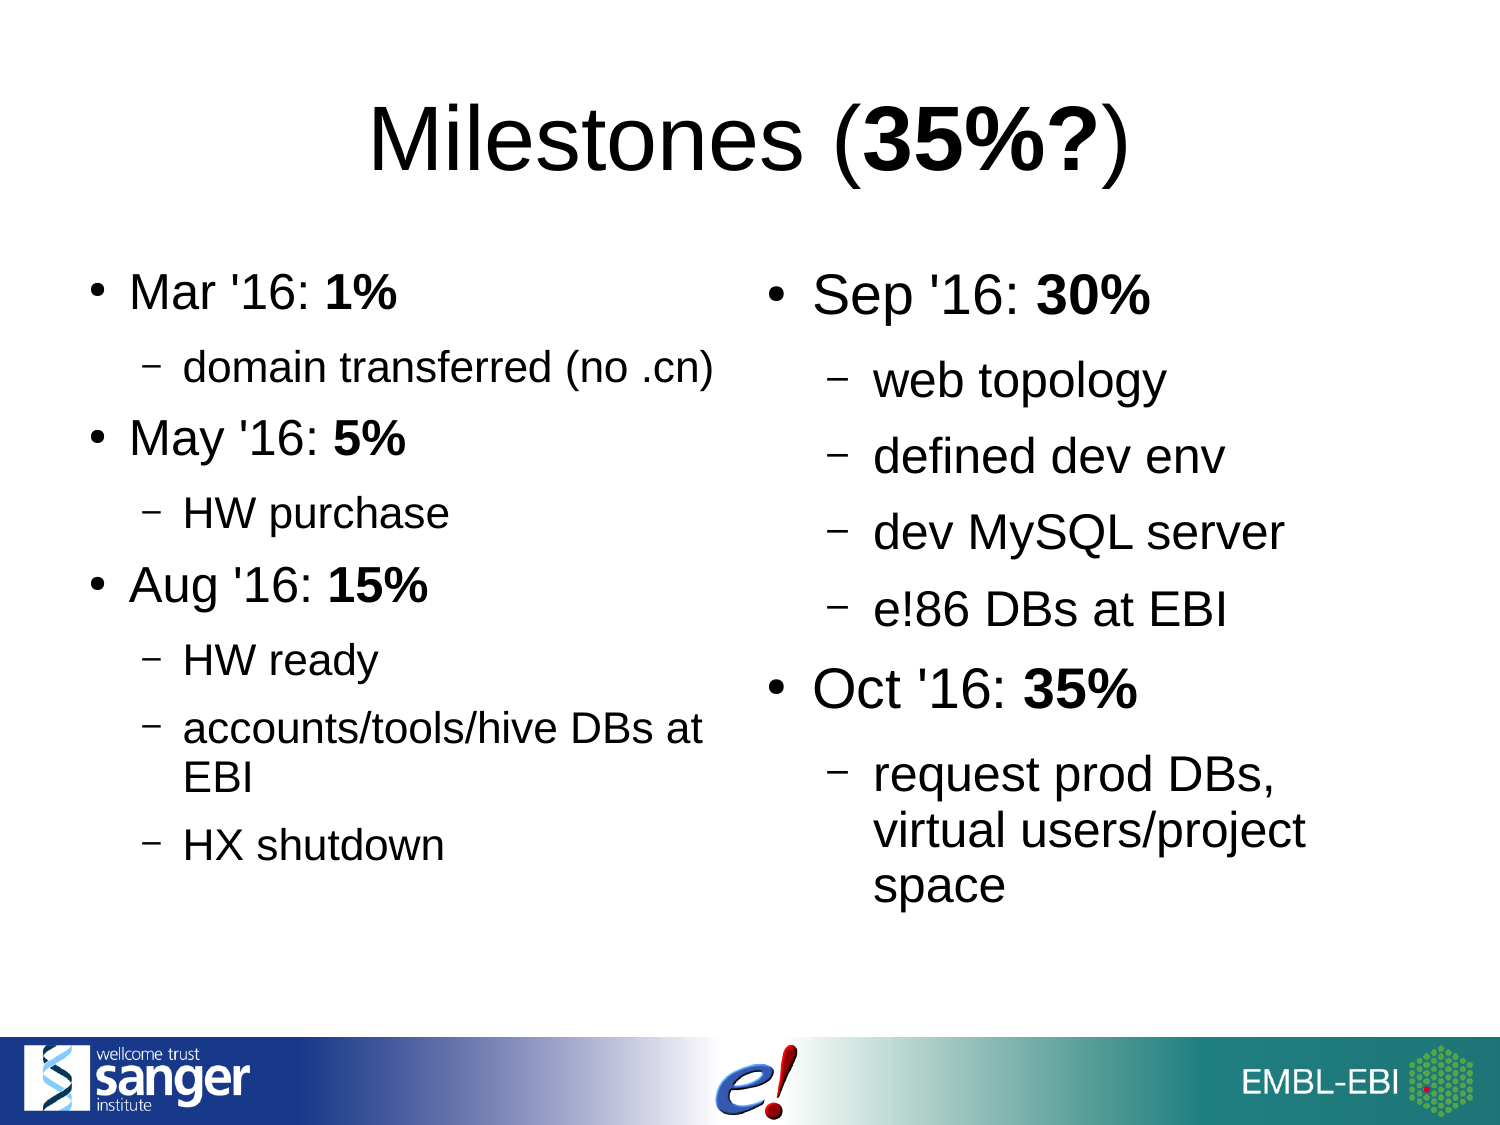

# Milestones (35%?)
Mar '16: 1%
domain transferred (no .cn)
May '16: 5%
HW purchase
Aug '16: 15%
HW ready
accounts/tools/hive DBs at EBI
HX shutdown
Sep '16: 30%
web topology
defined dev env
dev MySQL server
e!86 DBs at EBI
Oct '16: 35%
request prod DBs, virtual users/project space